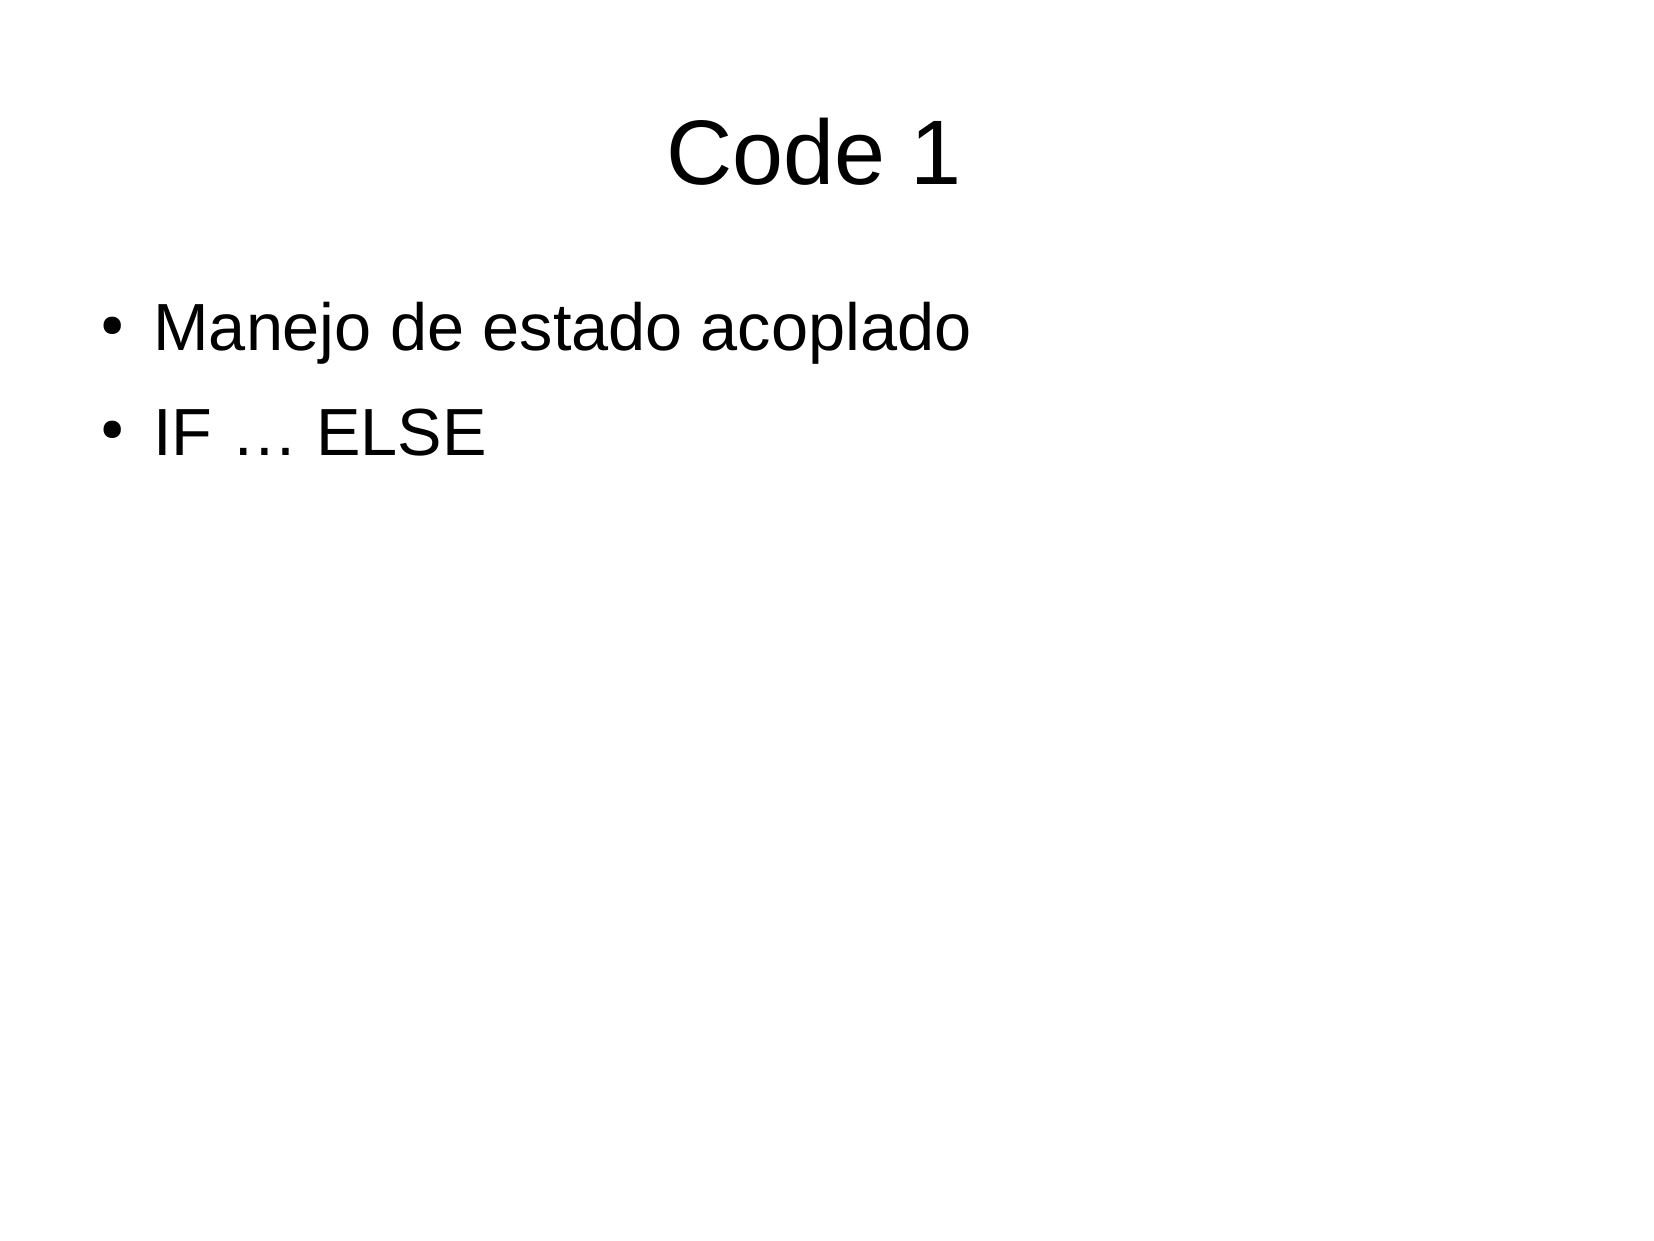

# Code 1
Manejo de estado acoplado
IF … ELSE